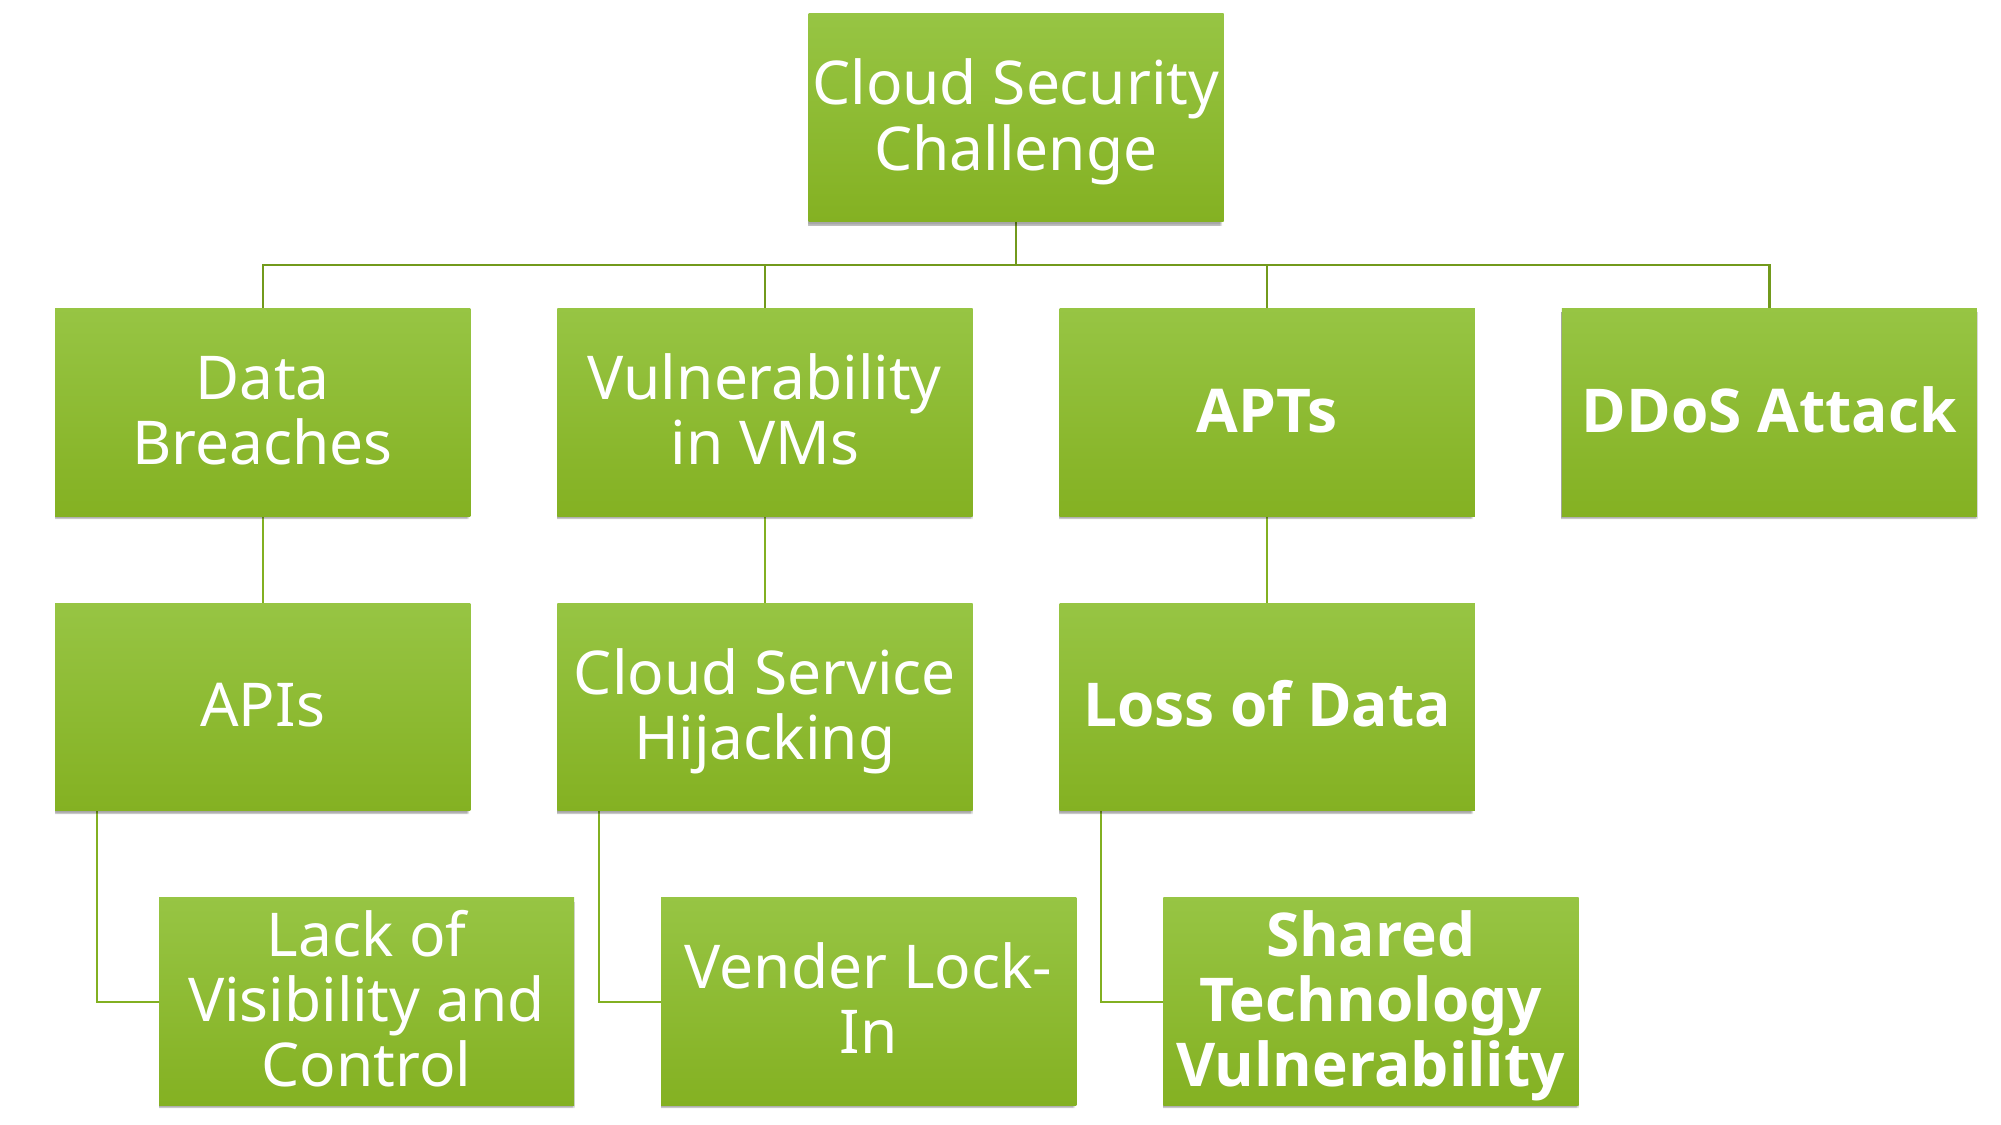

Cloud Security Challenge
Data Breaches
Vulnerability in VMs
APTs
DDoS Attack
APIs
Cloud Service Hijacking
Loss of Data
Lack of Visibility and Control
Vender Lock-In
Shared Technology Vulnerability